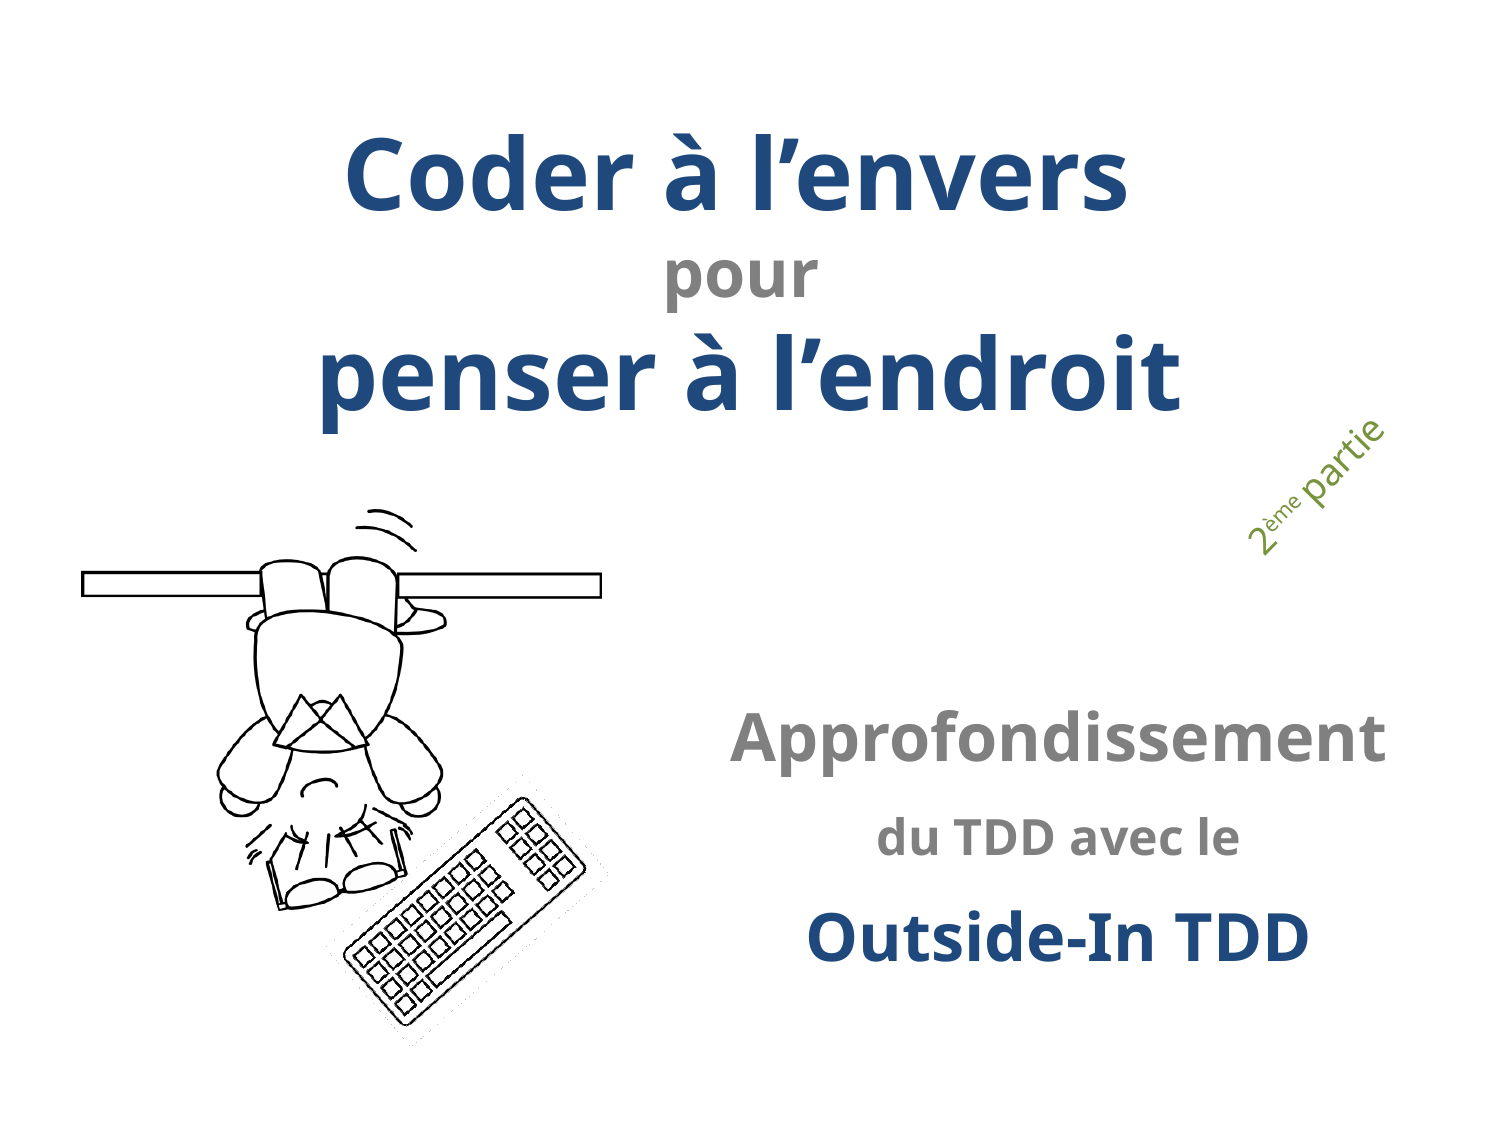

Coder à l’envers
pour
penser à l’endroit
2ème partie
Approfondissement
du TDD avec le
Outside-In TDD